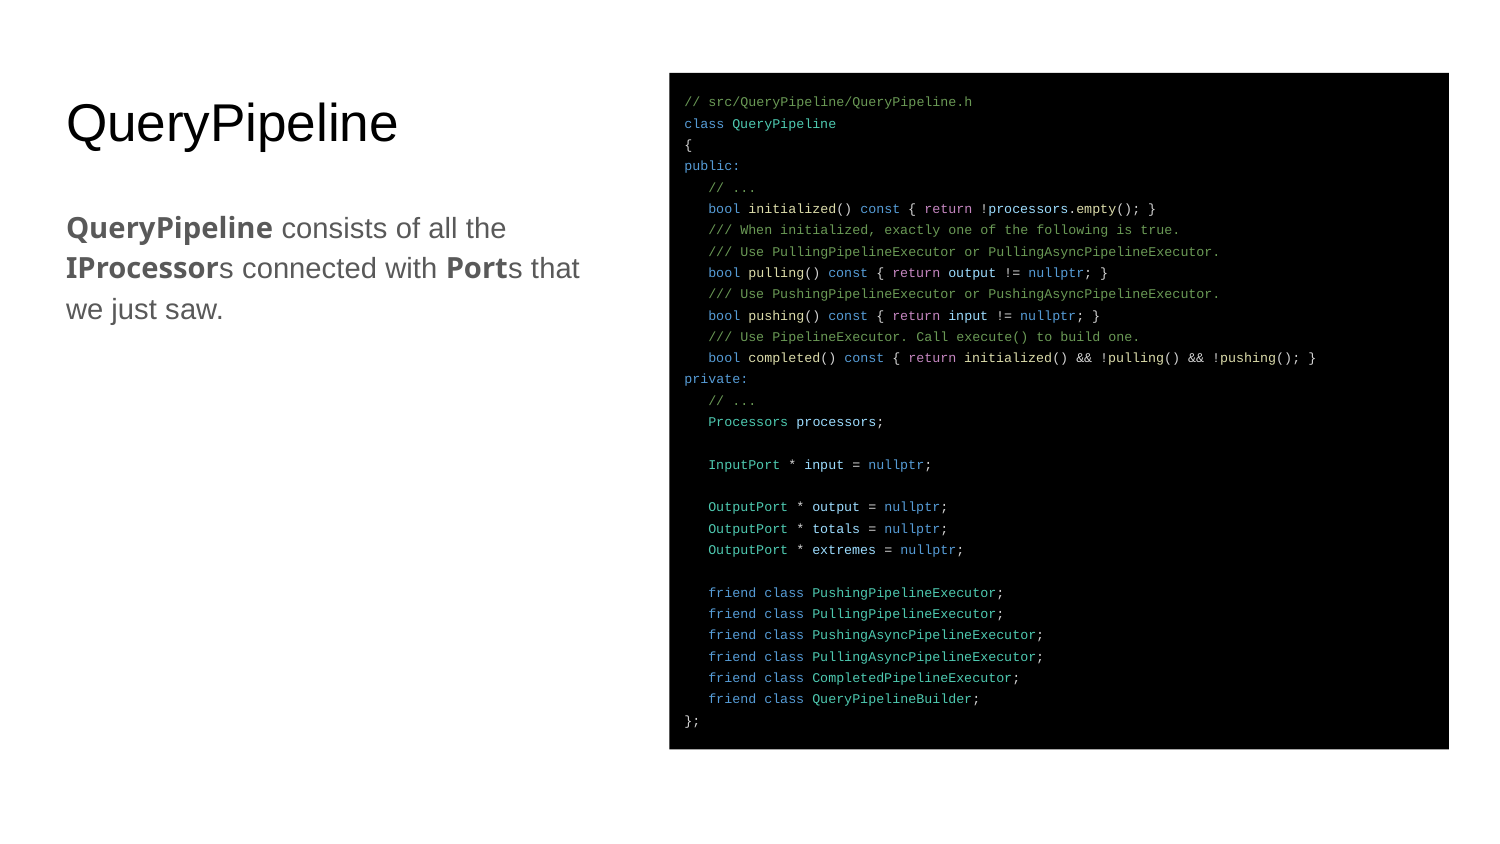

# QueryPipeline
// src/QueryPipeline/QueryPipeline.h
class QueryPipeline
{
public:
 // ...
 bool initialized() const { return !processors.empty(); }
 /// When initialized, exactly one of the following is true.
 /// Use PullingPipelineExecutor or PullingAsyncPipelineExecutor.
 bool pulling() const { return output != nullptr; }
 /// Use PushingPipelineExecutor or PushingAsyncPipelineExecutor.
 bool pushing() const { return input != nullptr; }
 /// Use PipelineExecutor. Call execute() to build one.
 bool completed() const { return initialized() && !pulling() && !pushing(); }
private:
 // ...
 Processors processors;
 InputPort * input = nullptr;
 OutputPort * output = nullptr;
 OutputPort * totals = nullptr;
 OutputPort * extremes = nullptr;
 friend class PushingPipelineExecutor;
 friend class PullingPipelineExecutor;
 friend class PushingAsyncPipelineExecutor;
 friend class PullingAsyncPipelineExecutor;
 friend class CompletedPipelineExecutor;
 friend class QueryPipelineBuilder;
};
QueryPipeline consists of all the IProcessors connected with Ports that we just saw.